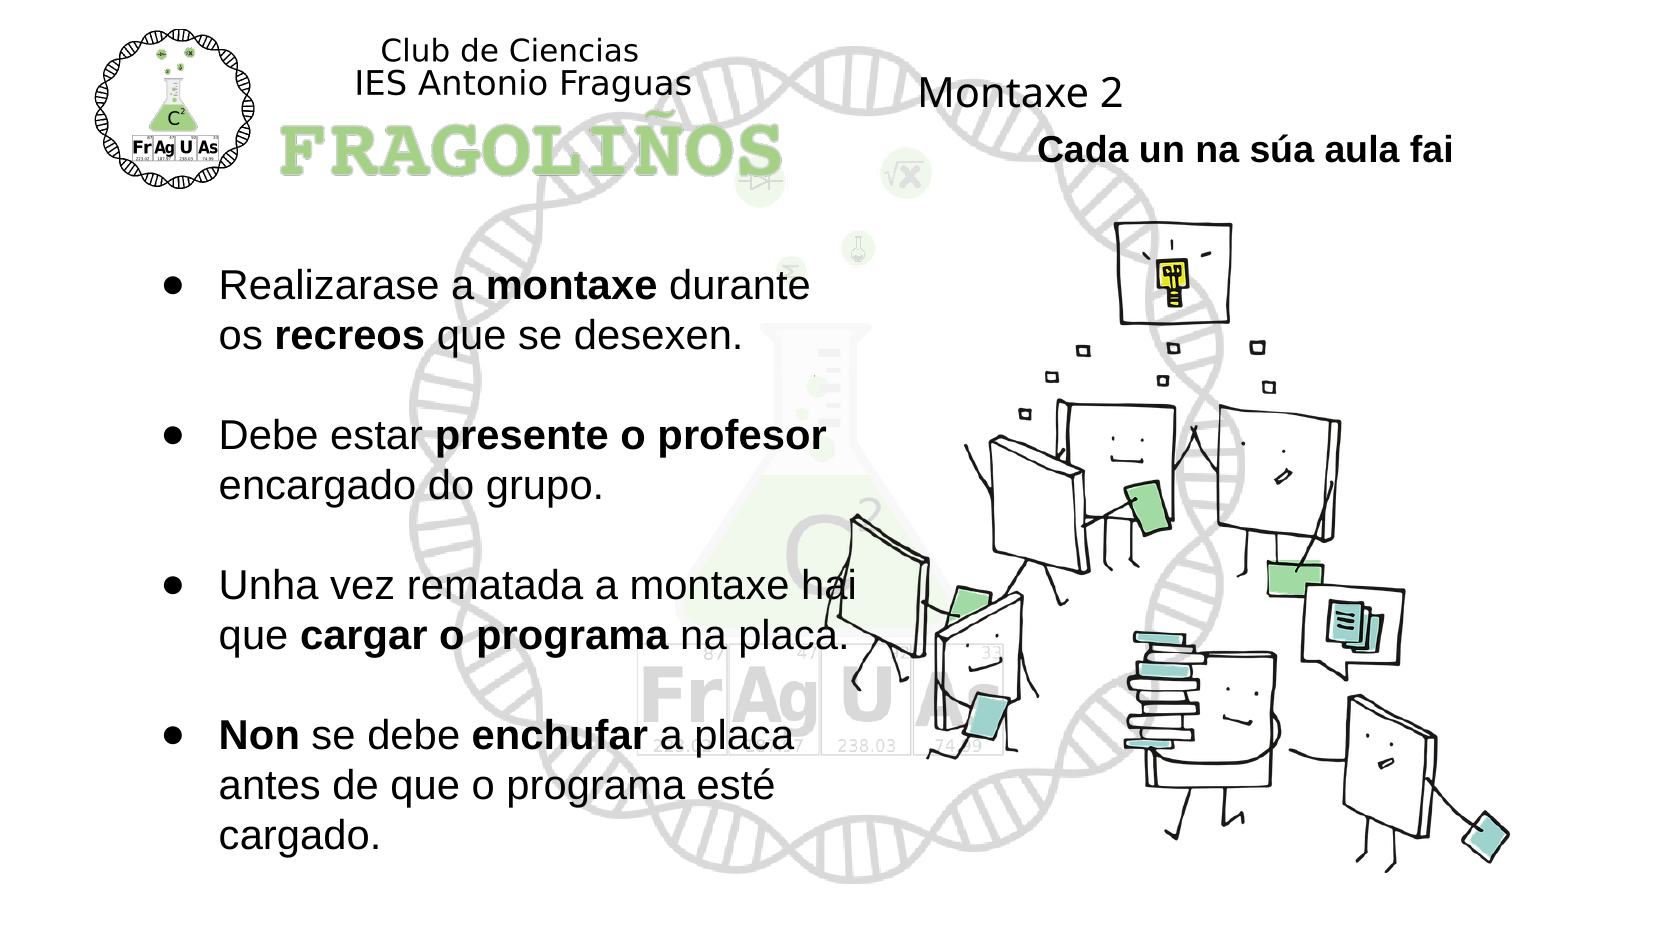

Montaxe 2
Cada un na súa aula fai
Realizarase a montaxe durante os recreos que se desexen.
Debe estar presente o profesor encargado do grupo.
Unha vez rematada a montaxe hai que cargar o programa na placa.
Non se debe enchufar a placa antes de que o programa esté cargado.